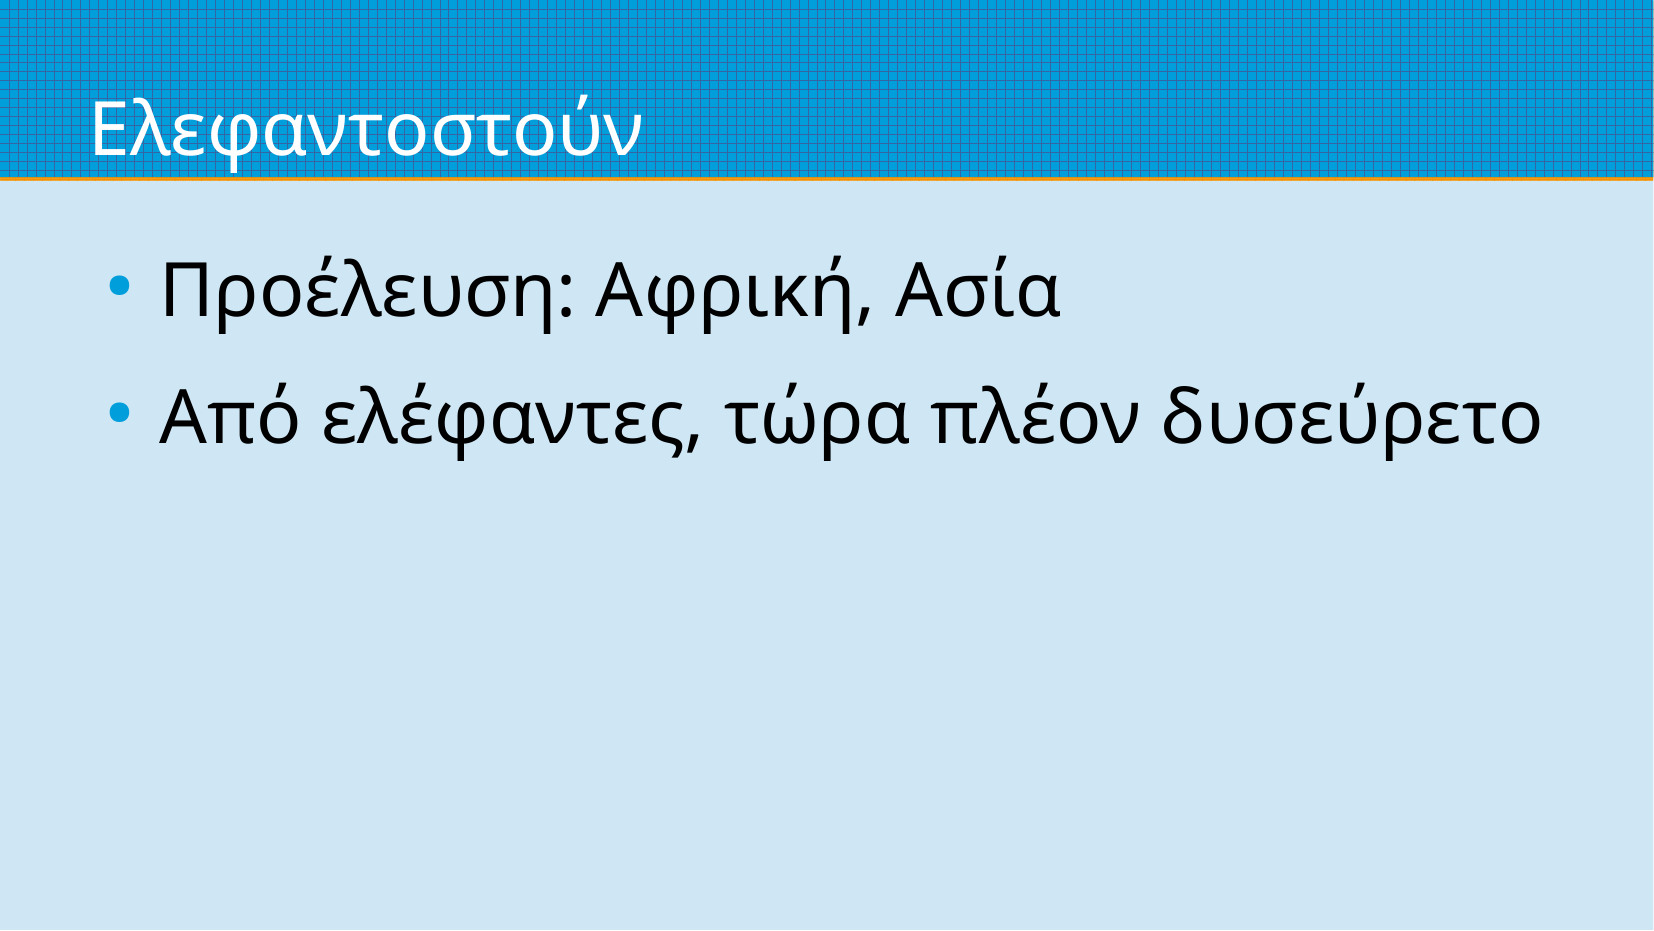

# Ελεφαντοστούν
Προέλευση: Αφρική, Ασία
Από ελέφαντες, τώρα πλέον δυσεύρετο